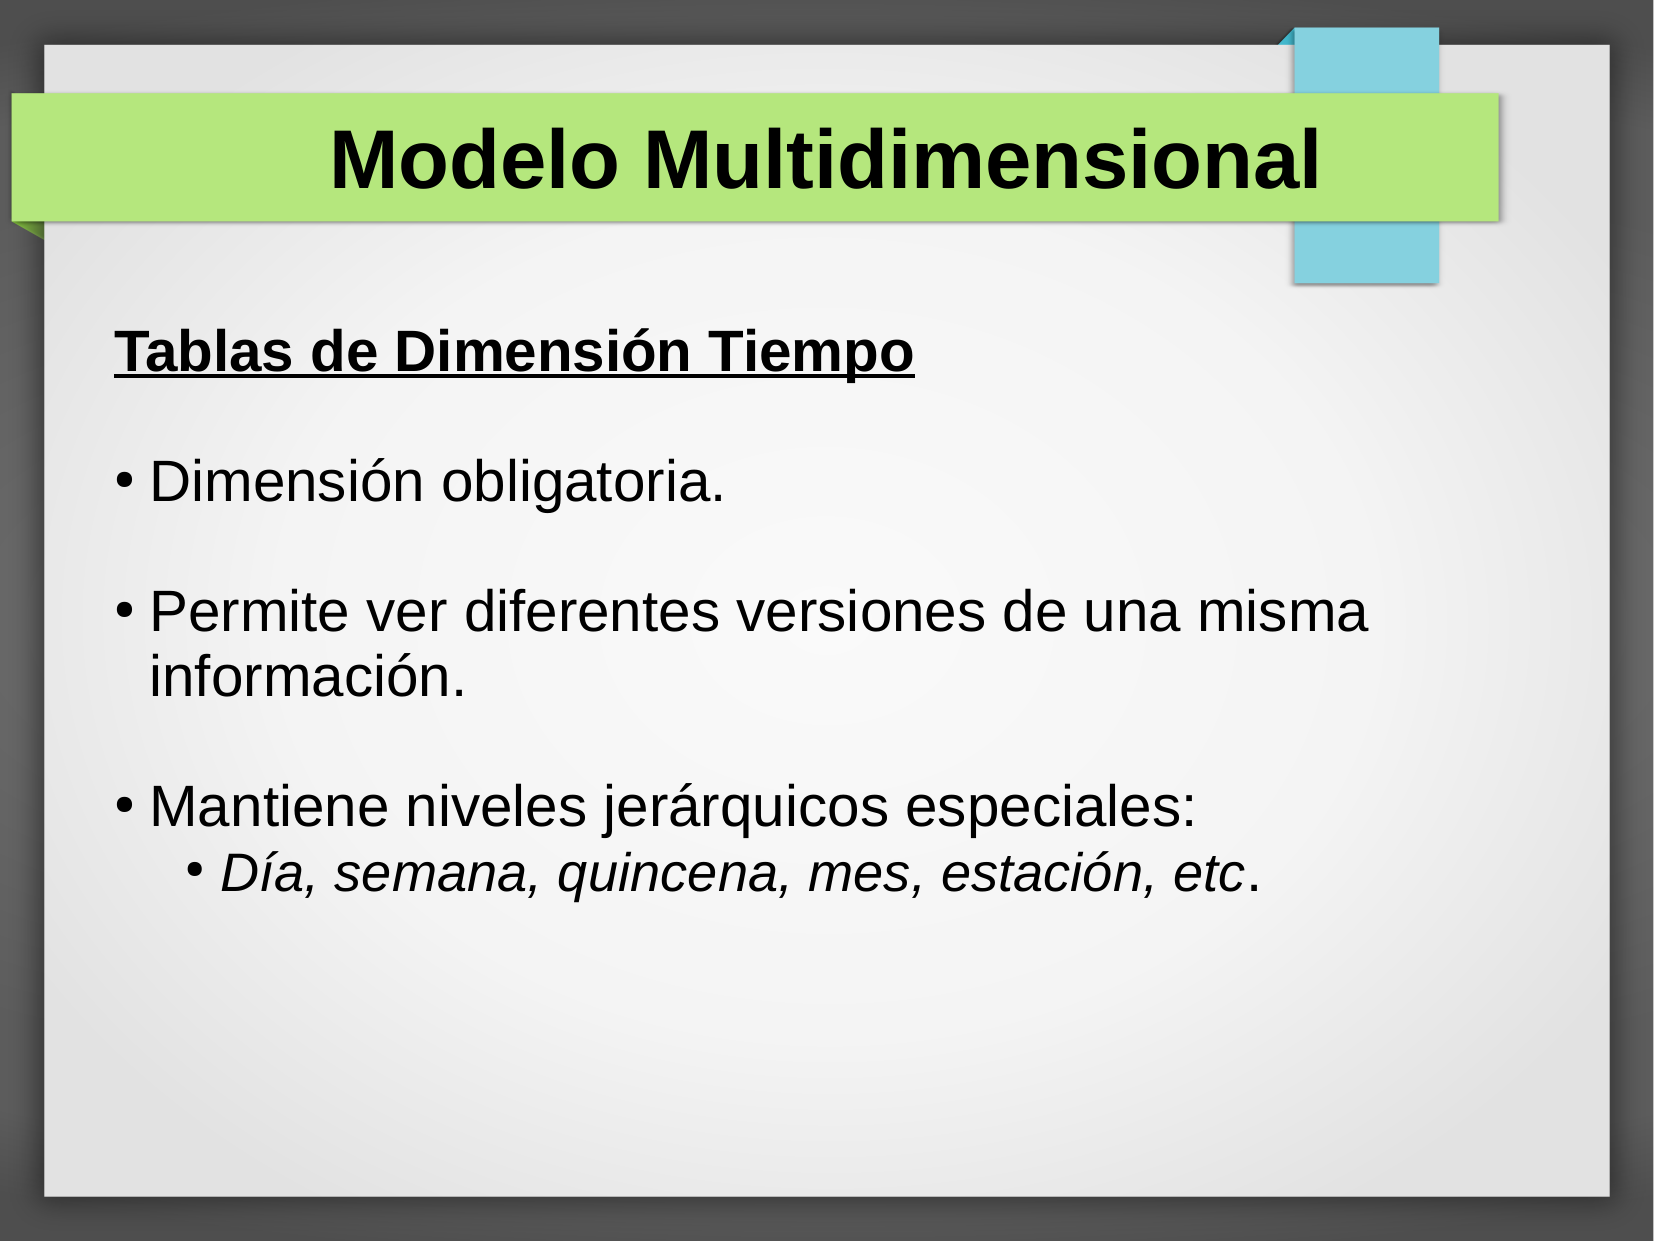

# Modelo Multidimensional
Tablas de Dimensión Tiempo
Dimensión obligatoria.
Permite ver diferentes versiones de una misma información.
Mantiene niveles jerárquicos especiales:
Día, semana, quincena, mes, estación, etc.